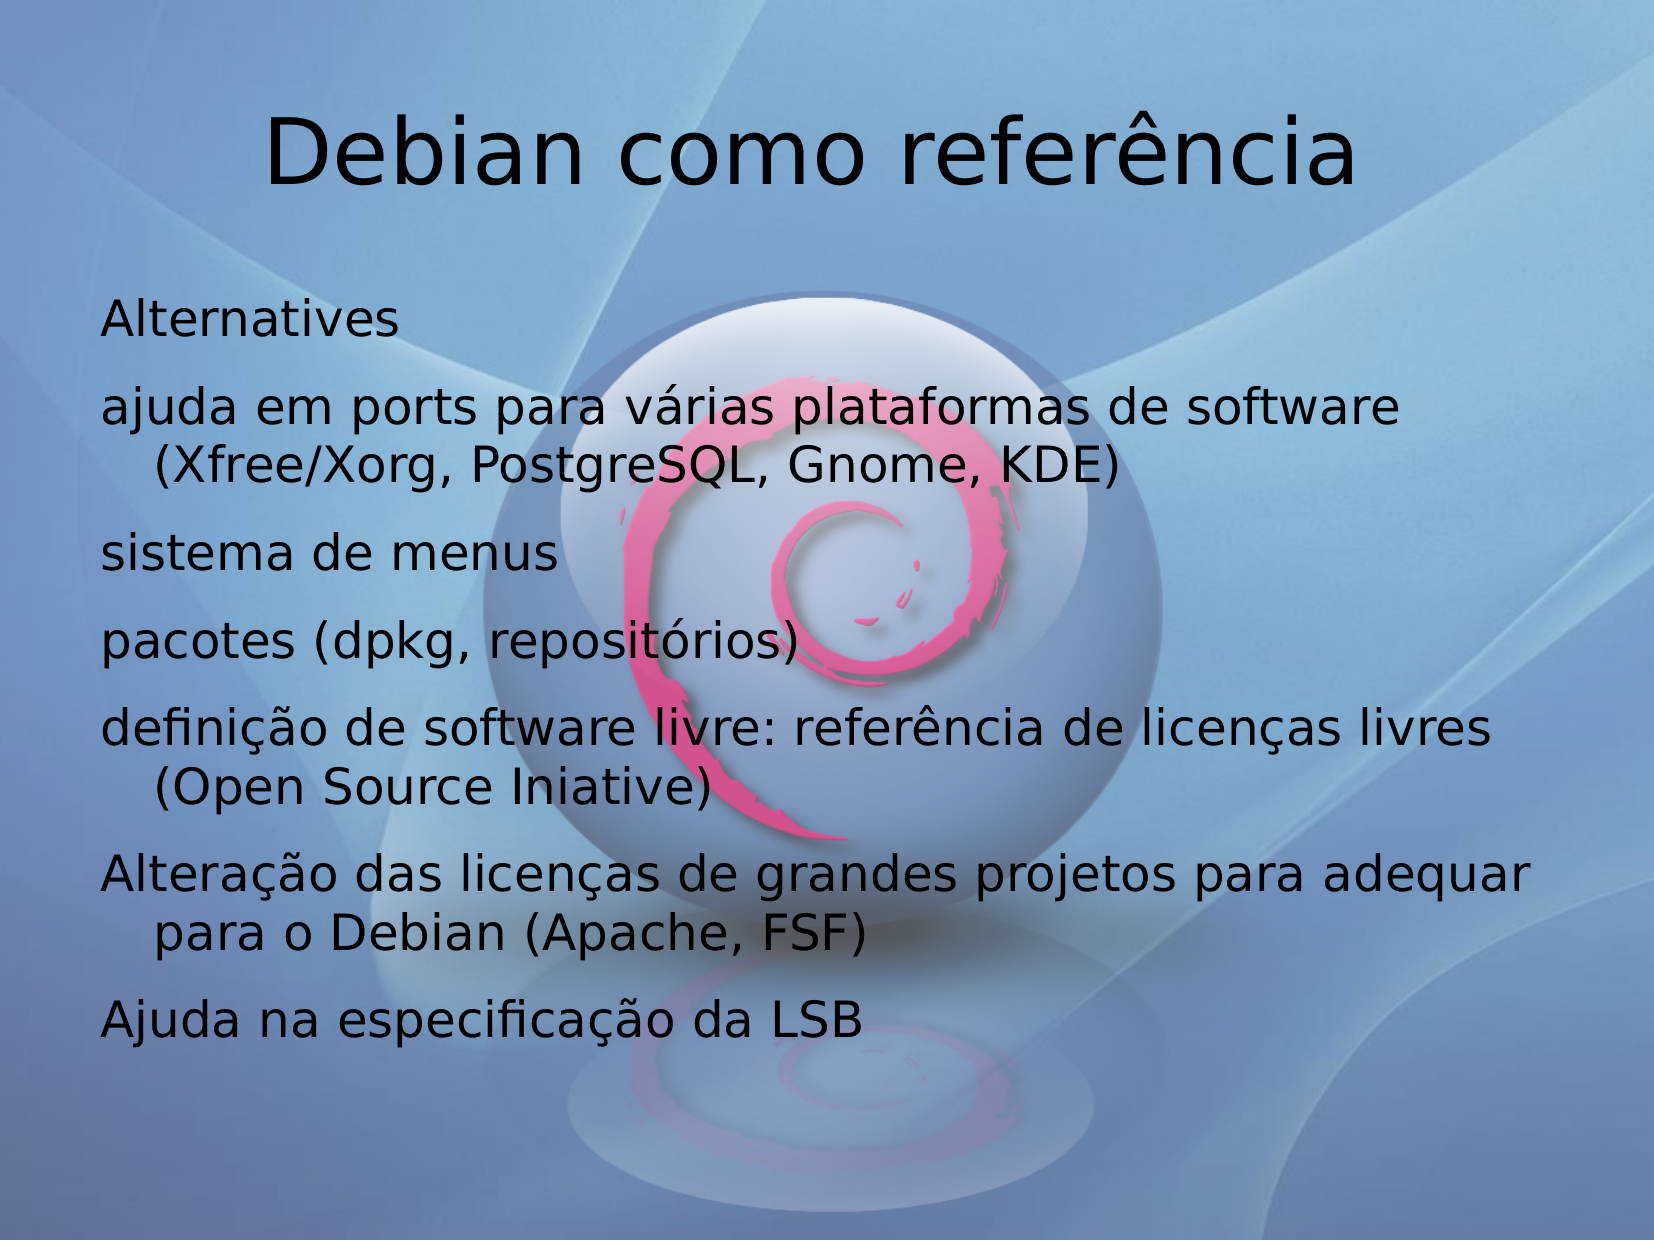

# Debian como referência
Alternatives
ajuda em ports para várias plataformas de software (Xfree/Xorg, PostgreSQL, Gnome, KDE)
sistema de menus
pacotes (dpkg, repositórios)
definição de software livre: referência de licenças livres (Open Source Iniative)
Alteração das licenças de grandes projetos para adequar para o Debian (Apache, FSF)
Ajuda na especificação da LSB